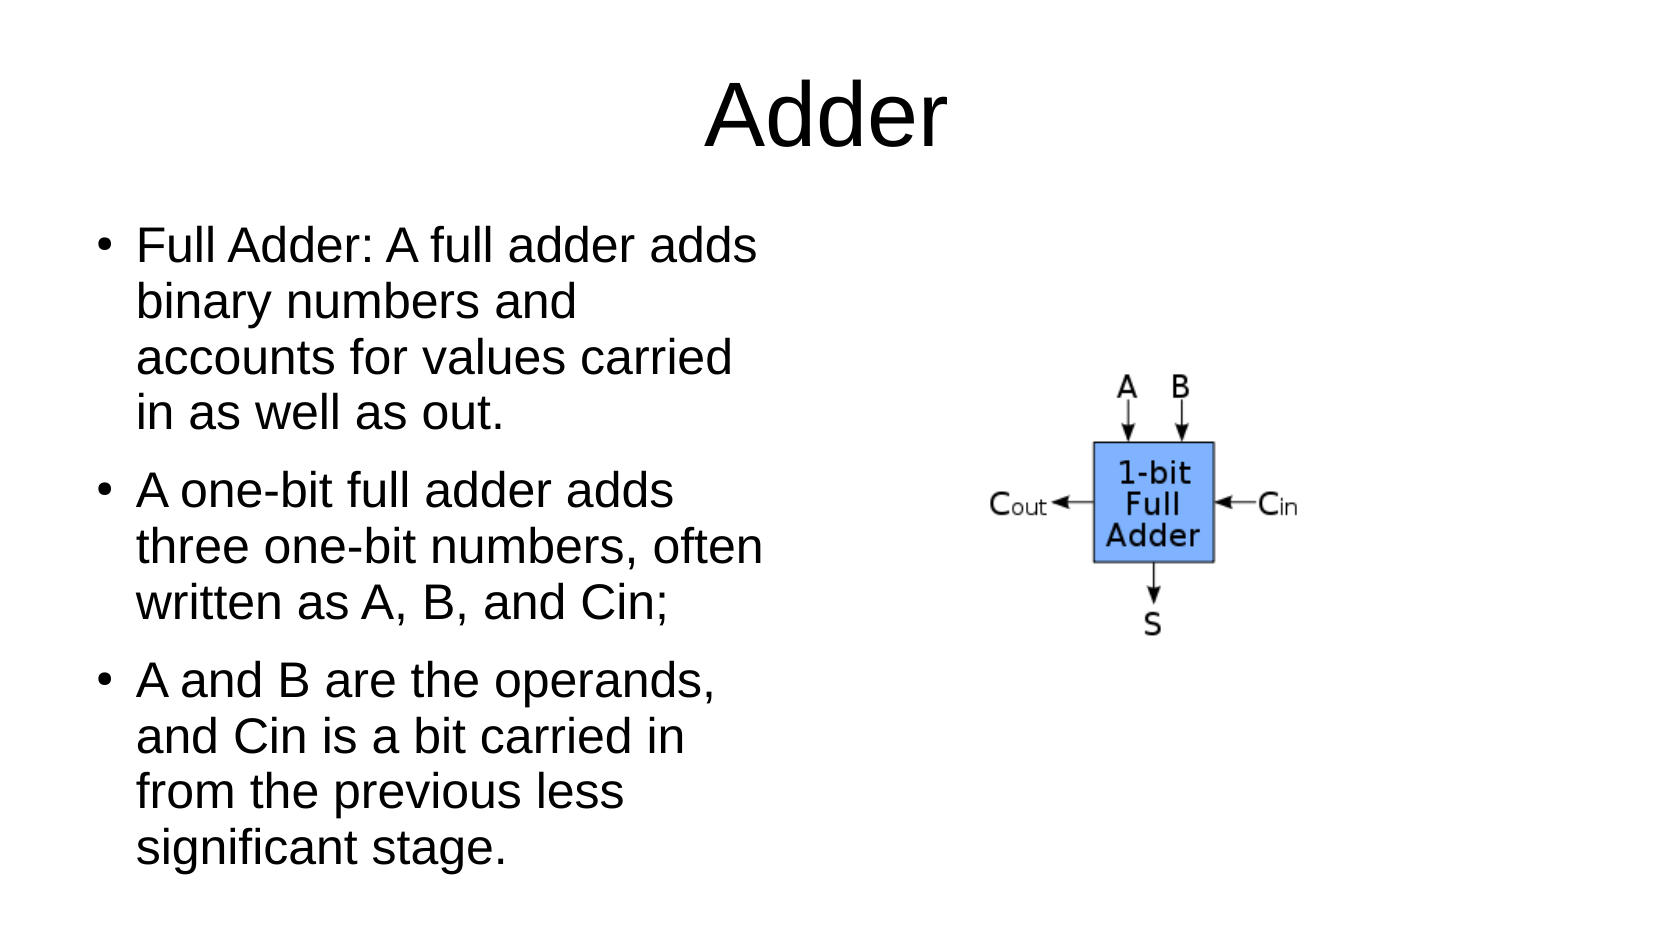

# Adder
Full Adder: A full adder adds binary numbers and accounts for values carried in as well as out.
A one-bit full adder adds three one-bit numbers, often written as A, B, and Cin;
A and B are the operands, and Cin is a bit carried in from the previous less significant stage.